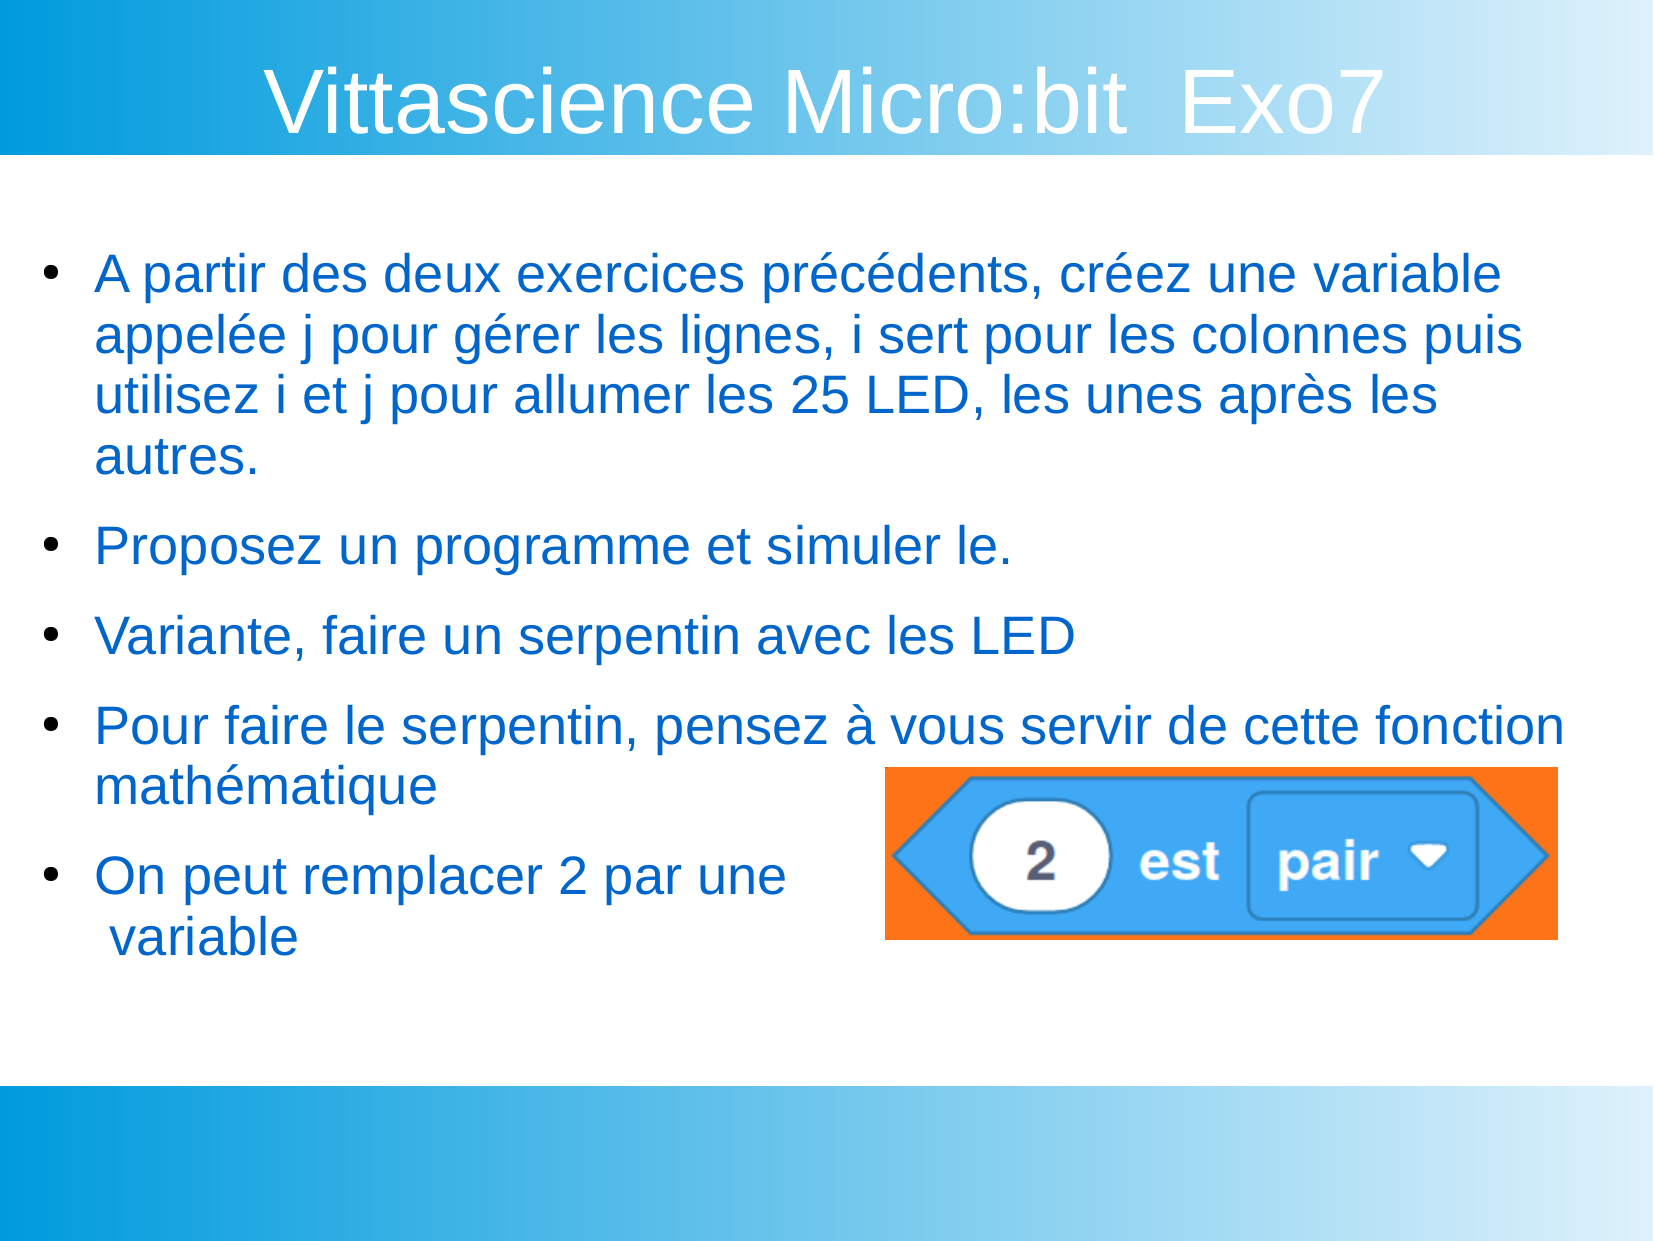

# Vittascience Micro:bit Exo7
A partir des deux exercices précédents, créez une variable appelée j pour gérer les lignes, i sert pour les colonnes puis utilisez i et j pour allumer les 25 LED, les unes après les autres.
Proposez un programme et simuler le.
Variante, faire un serpentin avec les LED
Pour faire le serpentin, pensez à vous servir de cette fonction mathématique
On peut remplacer 2 par une
 variable